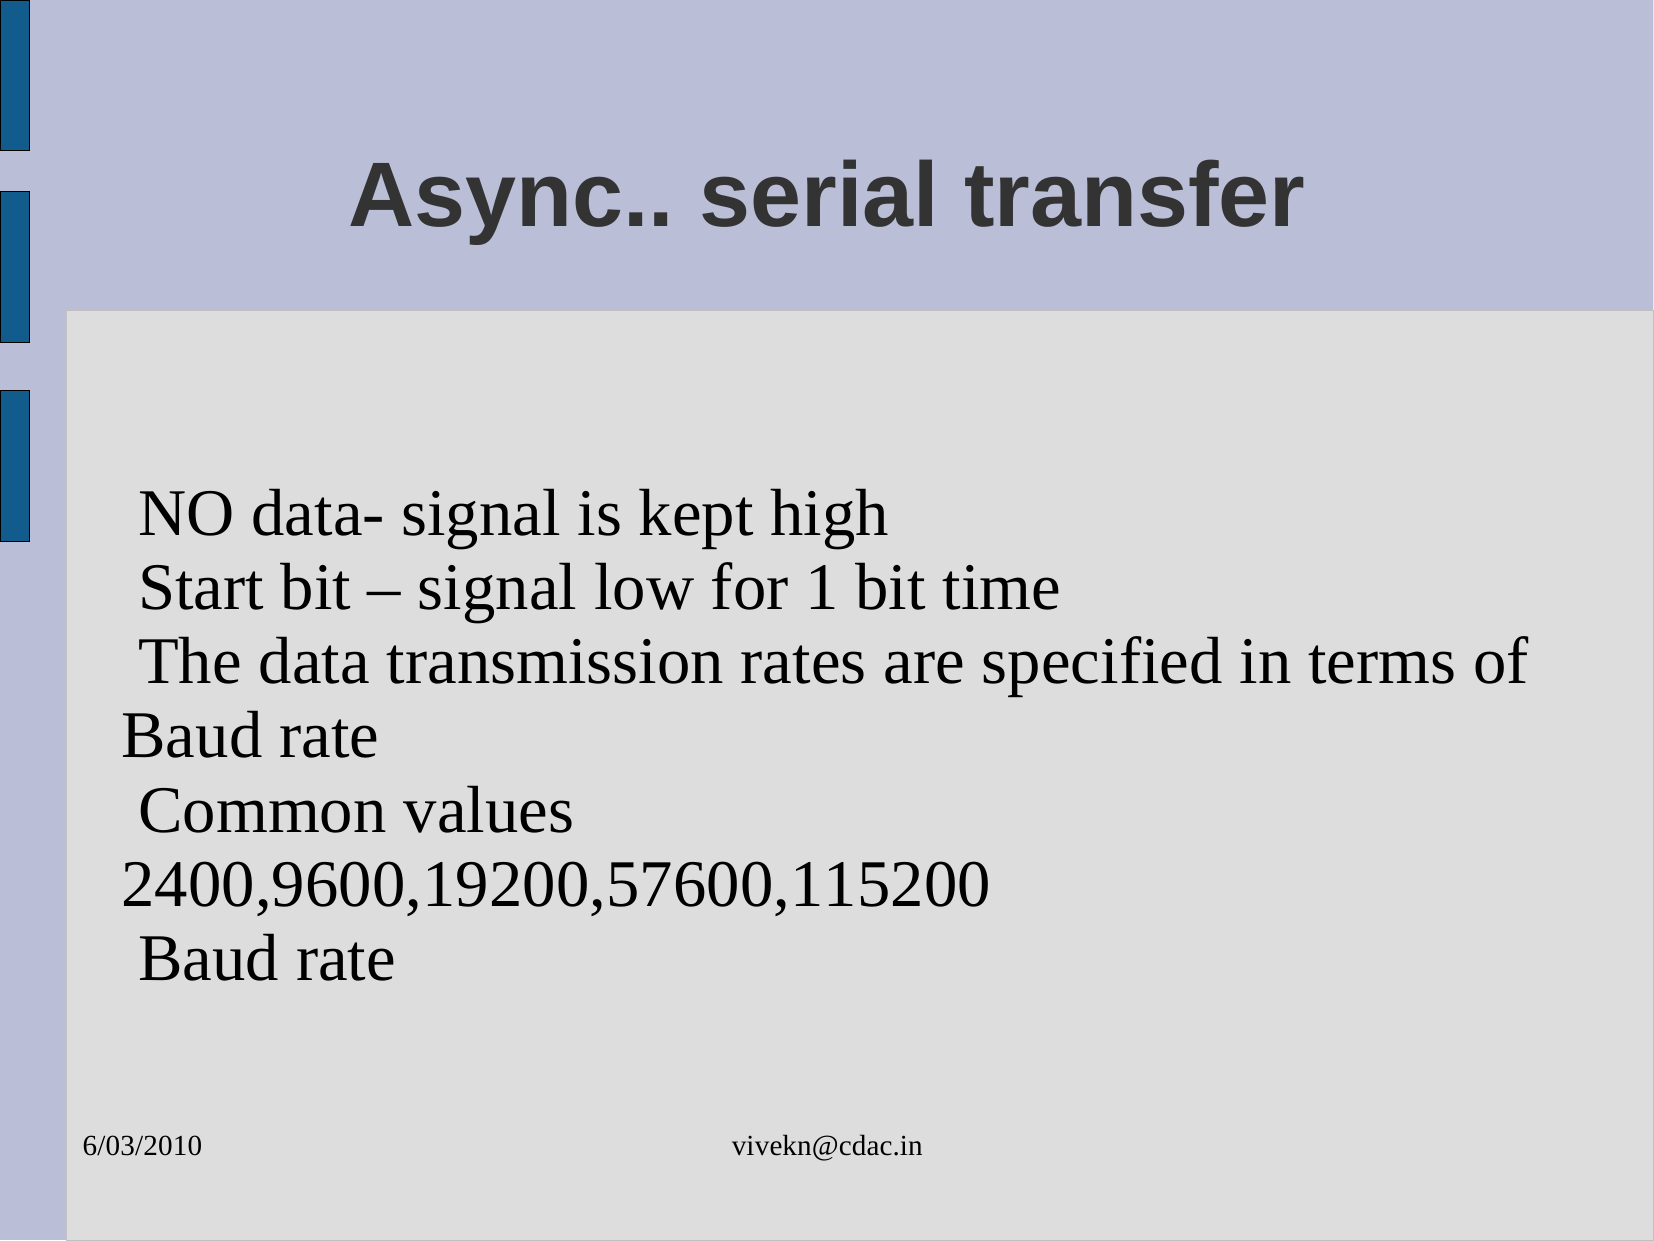

# Async.. serial transfer
 NO data- signal is kept high
 Start bit – signal low for 1 bit time
 The data transmission rates are specified in terms of Baud rate
 Common values 		 2400,9600,19200,57600,115200
 Baud rate